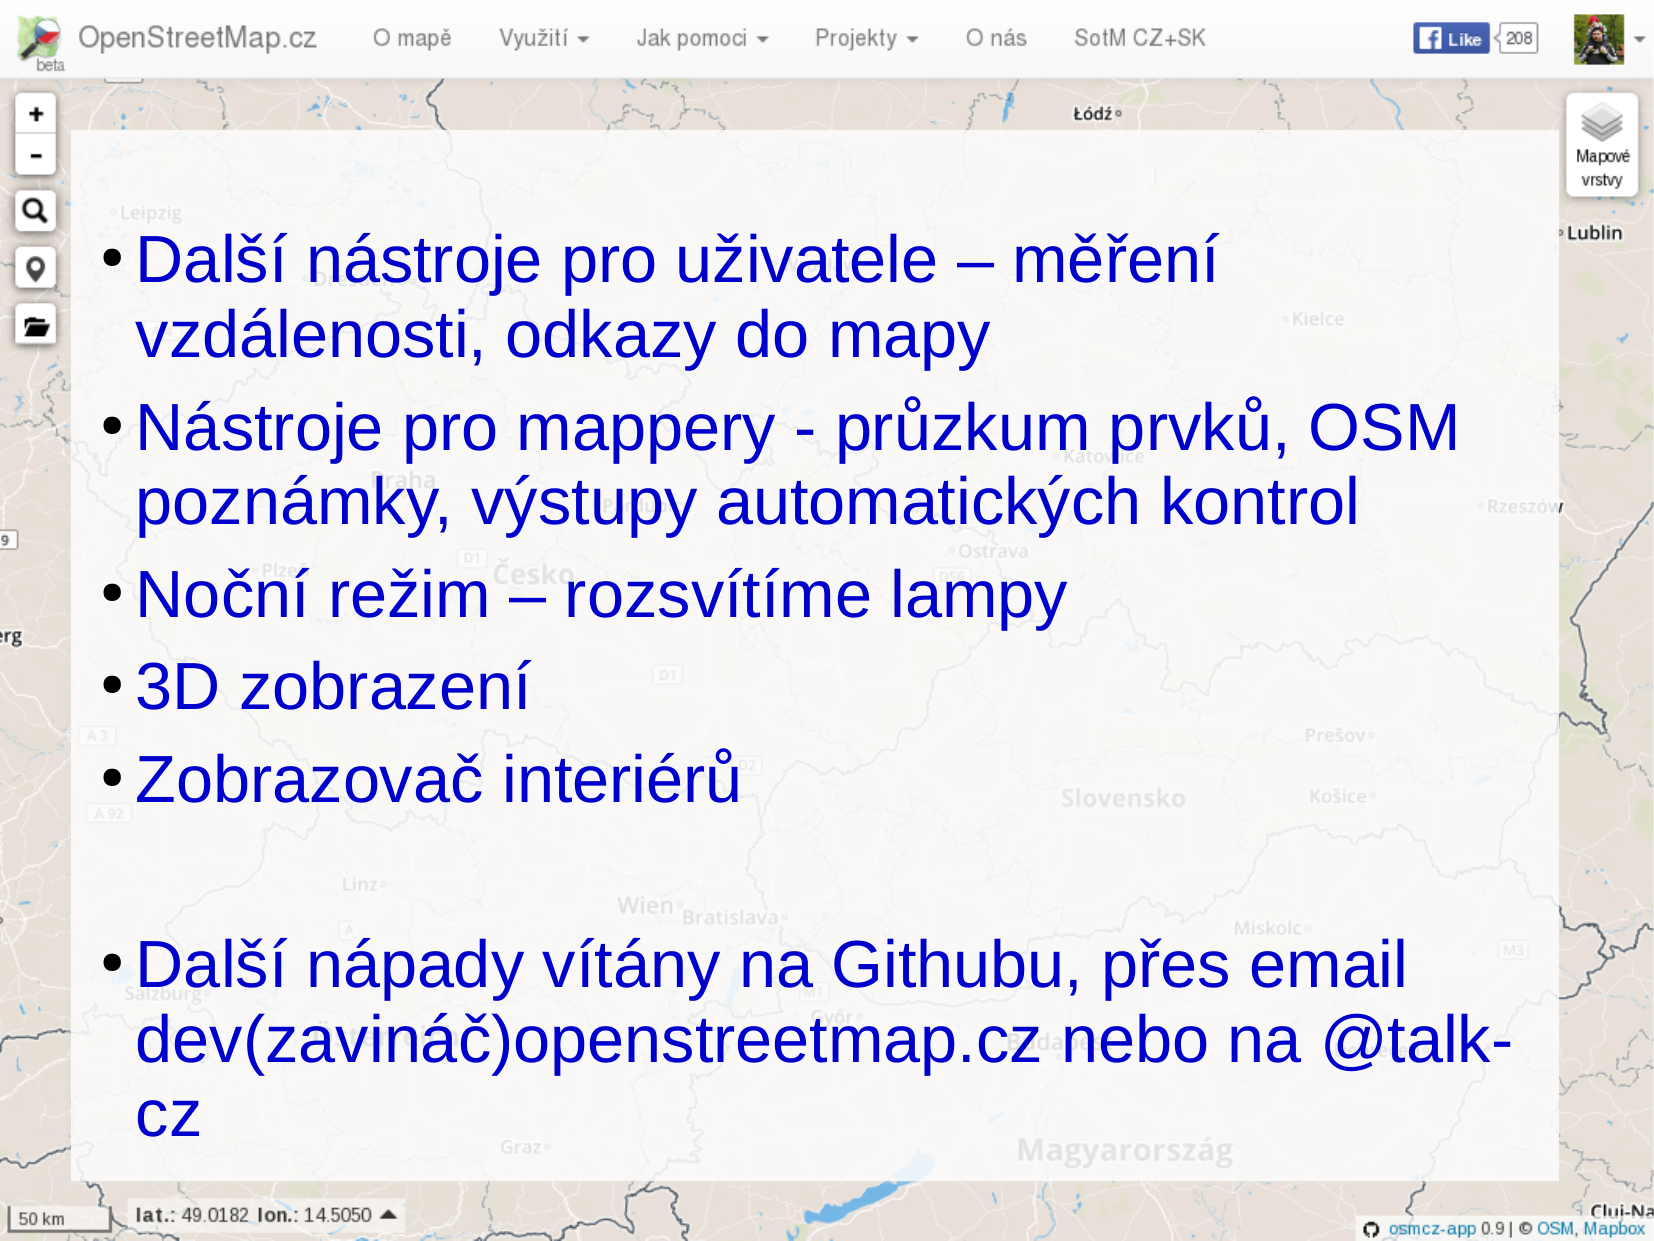

# Další nástroje pro uživatele – měření vzdálenosti, odkazy do mapy
Nástroje pro mappery - průzkum prvků, OSM poznámky, výstupy automatických kontrol
Noční režim – rozsvítíme lampy
3D zobrazení
Zobrazovač interiérů
Další nápady vítány na Githubu, přes email dev(zavináč)openstreetmap.cz nebo na @talk-cz